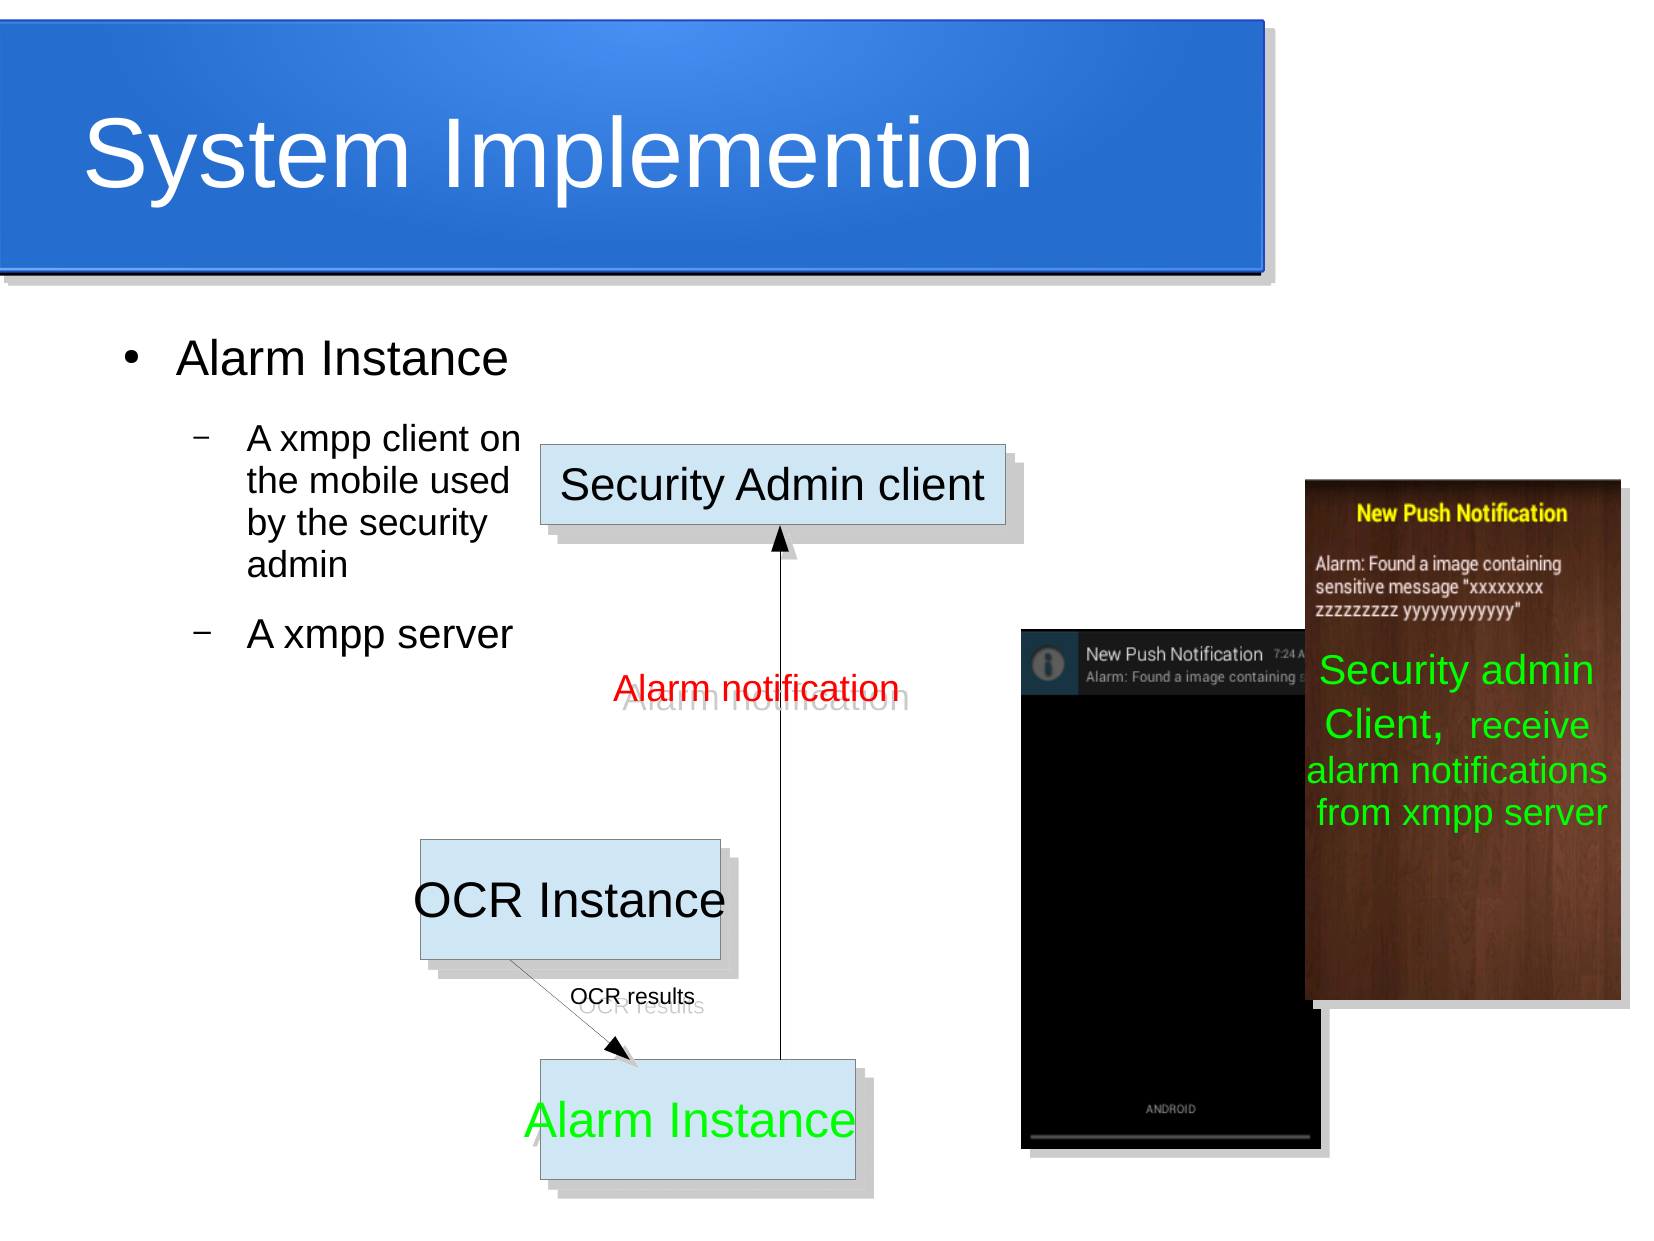

# System Implemention
Alarm Instance
A xmpp client on the mobile used by the security admin
A xmpp server
Security Admin client
Security admin
Client, receive
alarm notifications
from xmpp server
Alarm notification
OCR Instance
OCR results
Alarm Instance